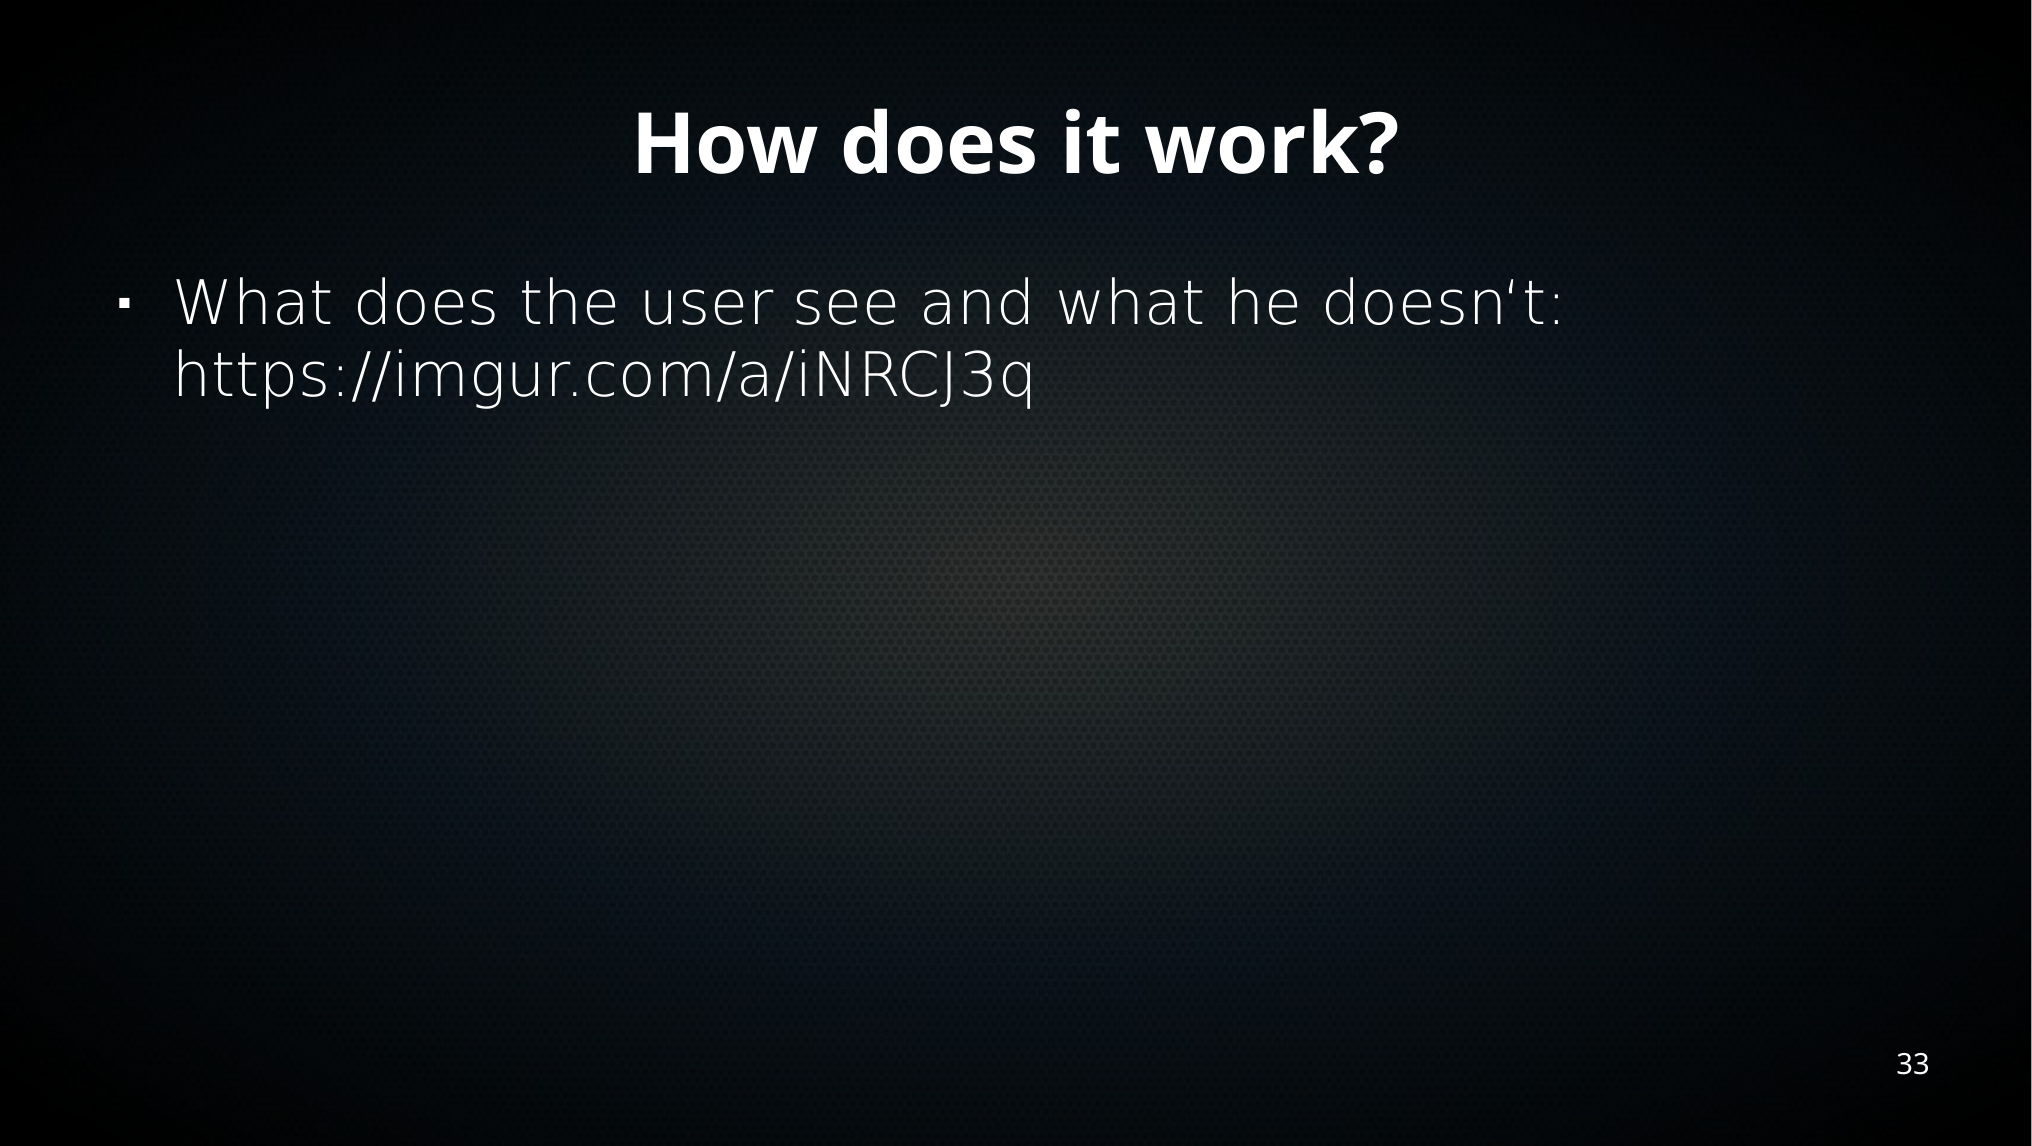

# How does it work?
What does the user see and what he doesn‘t: https://imgur.com/a/iNRCJ3q
3